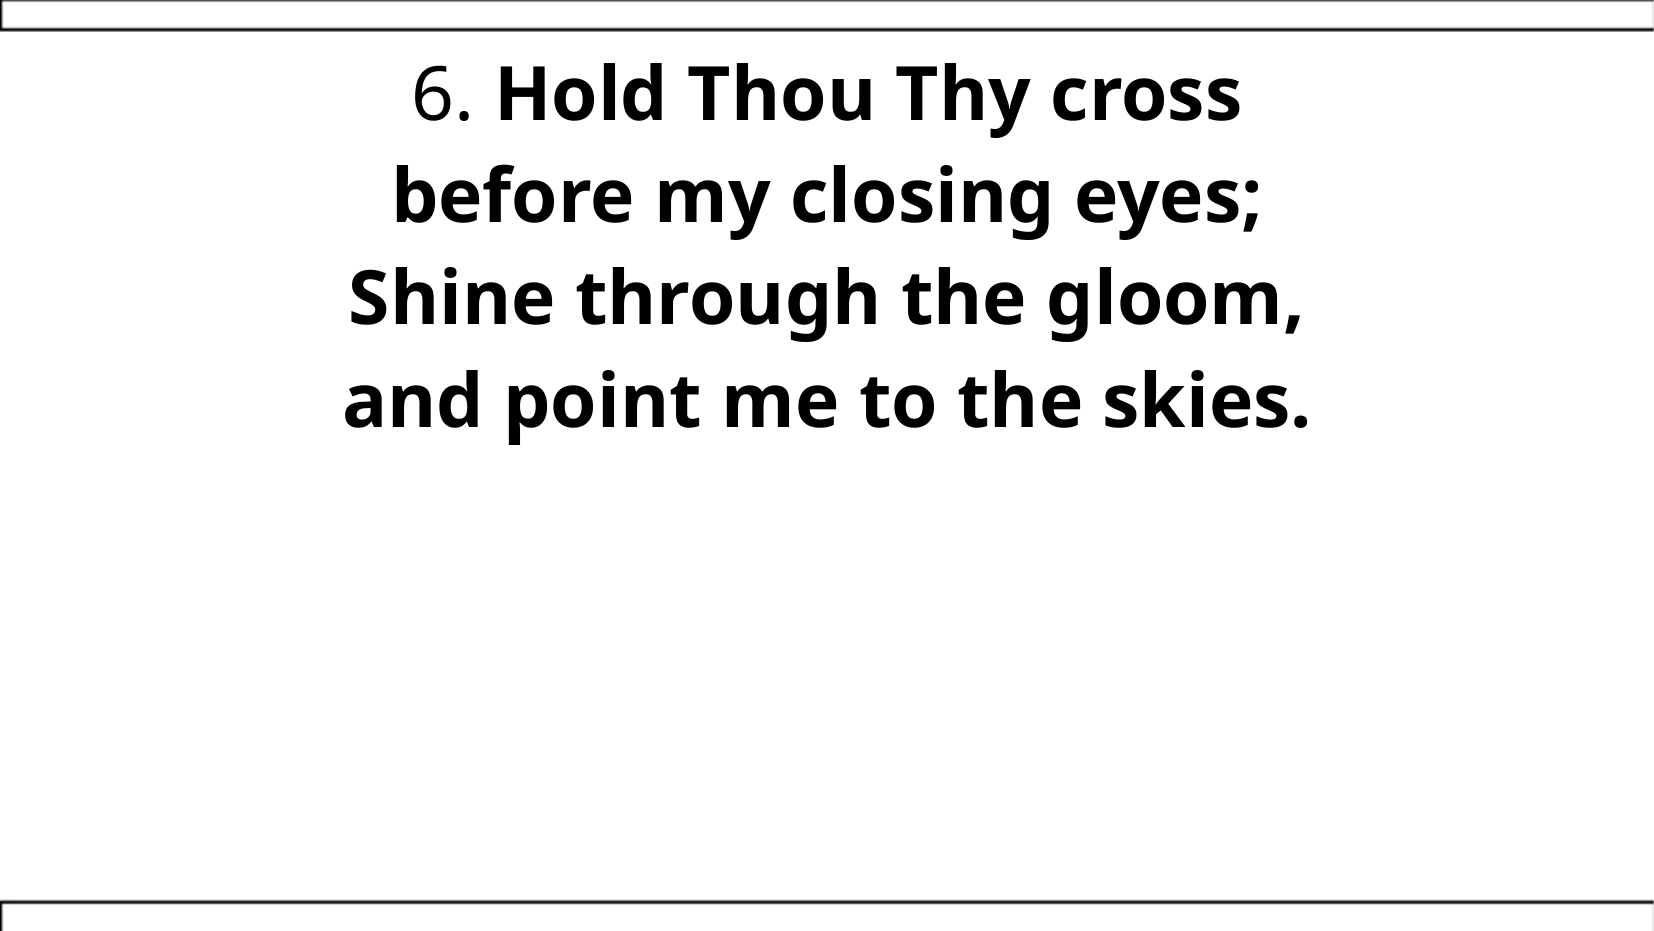

6. Hold Thou Thy cross
before my closing eyes;
Shine through the gloom,
and point me to the skies.